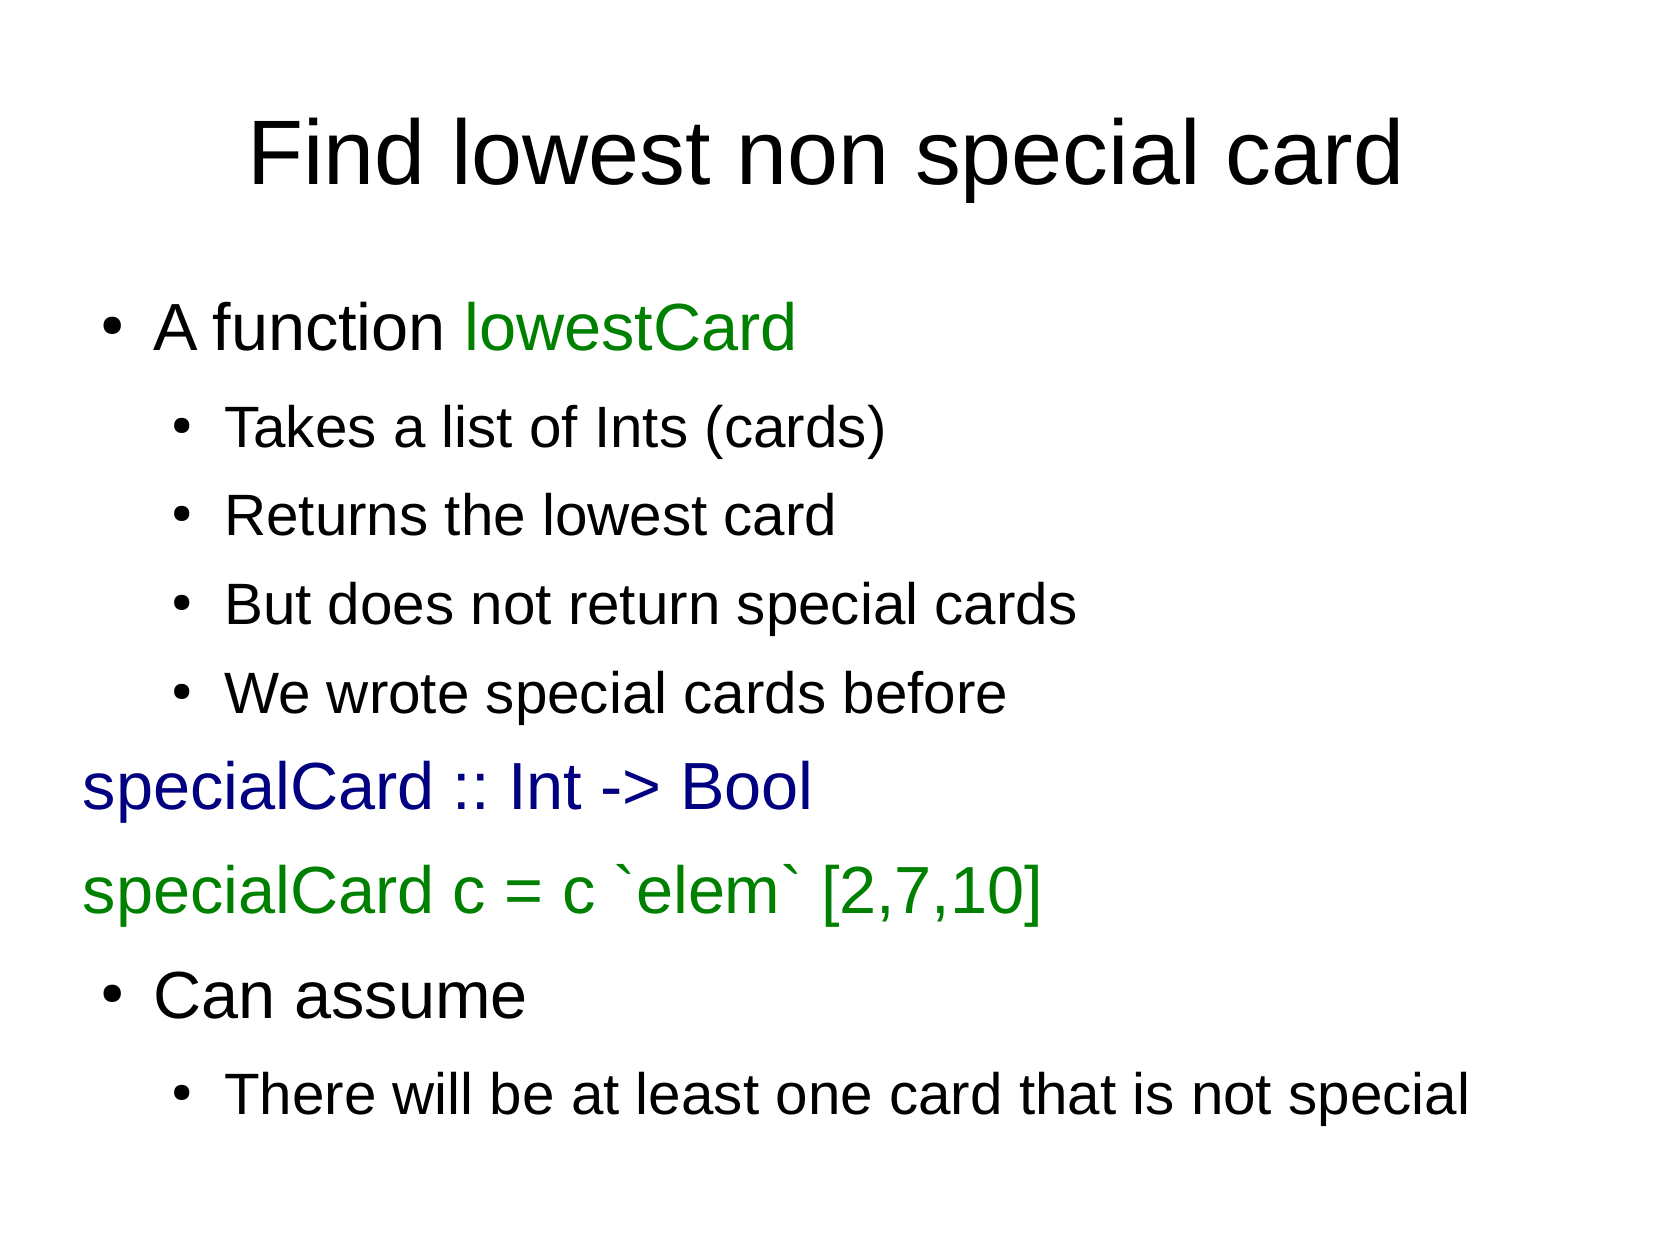

# Find lowest non special card
A function lowestCard
Takes a list of Ints (cards)
Returns the lowest card
But does not return special cards
We wrote special cards before
specialCard :: Int -> Bool
specialCard c = c `elem` [2,7,10]
Can assume
There will be at least one card that is not special